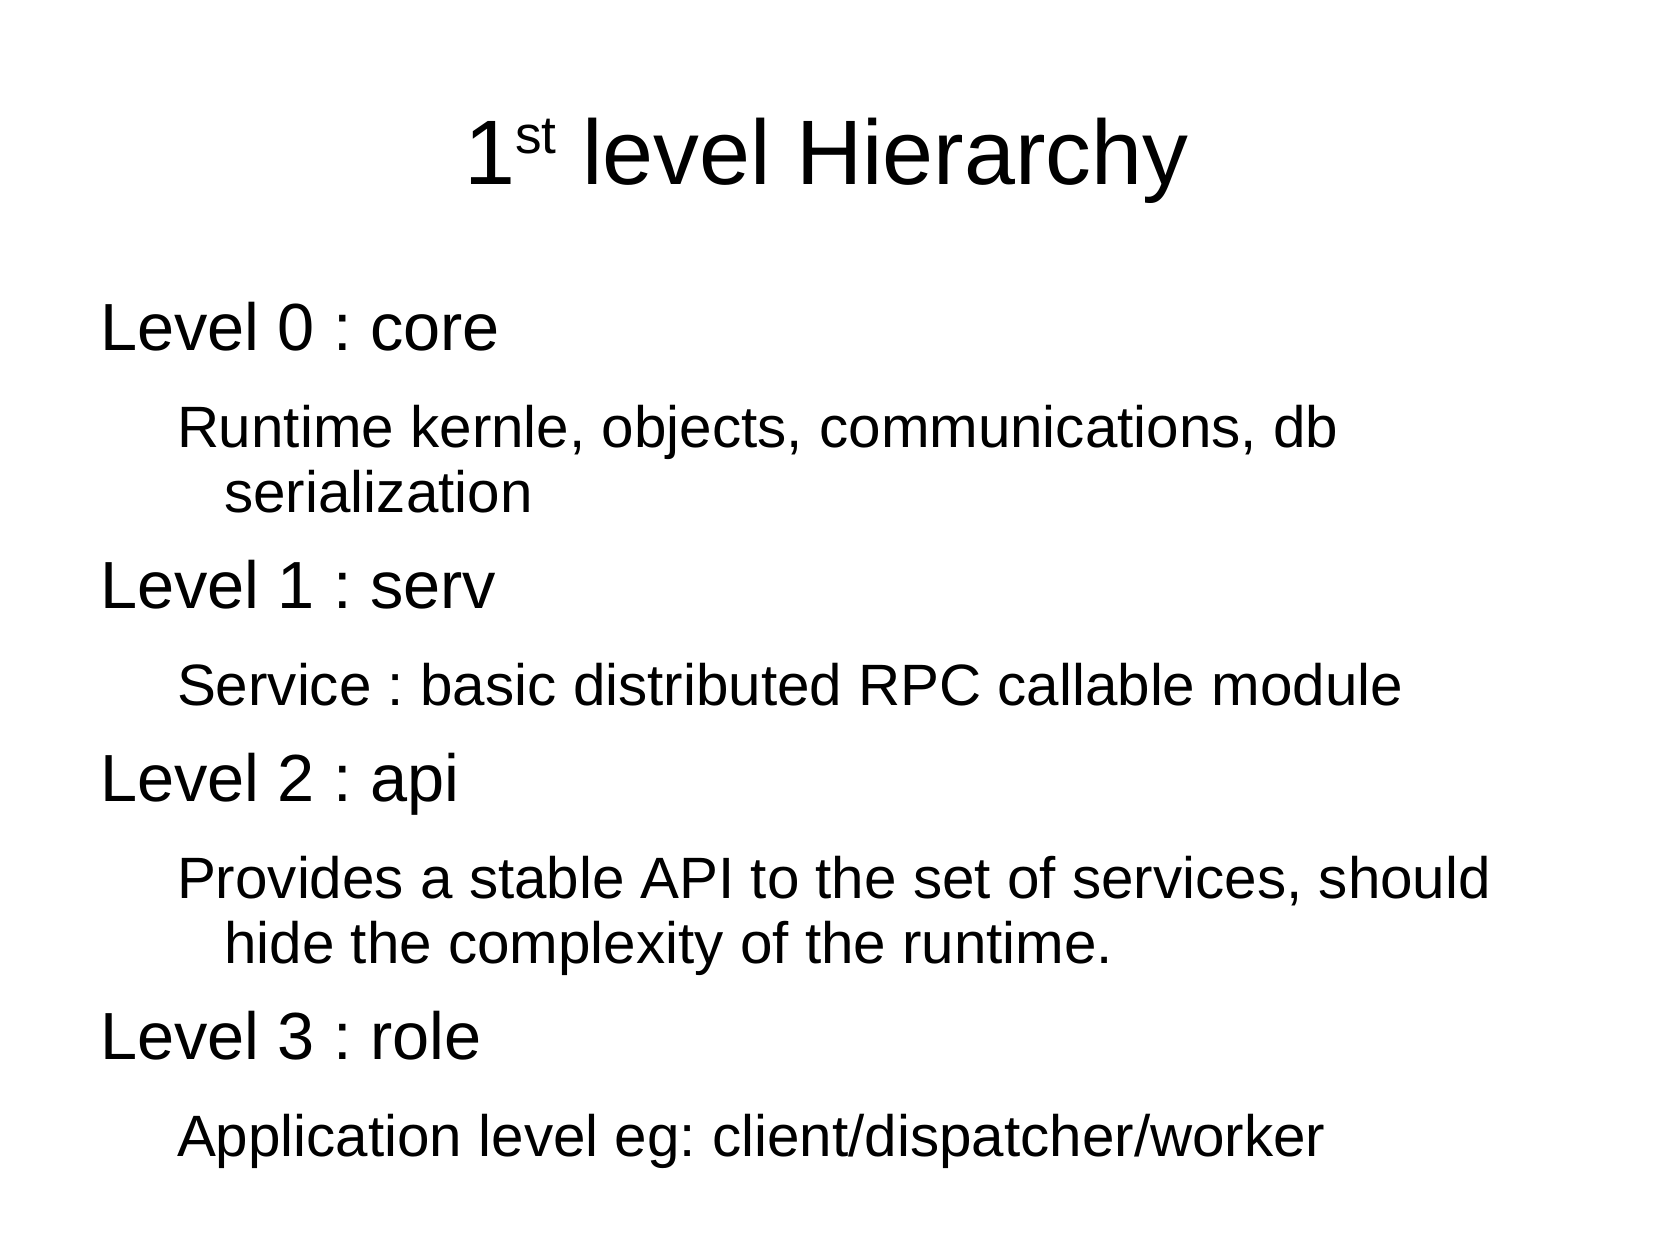

# 1st level Hierarchy
Level 0 : core
Runtime kernle, objects, communications, db serialization
Level 1 : serv
Service : basic distributed RPC callable module
Level 2 : api
Provides a stable API to the set of services, should hide the complexity of the runtime.
Level 3 : role
Application level eg: client/dispatcher/worker